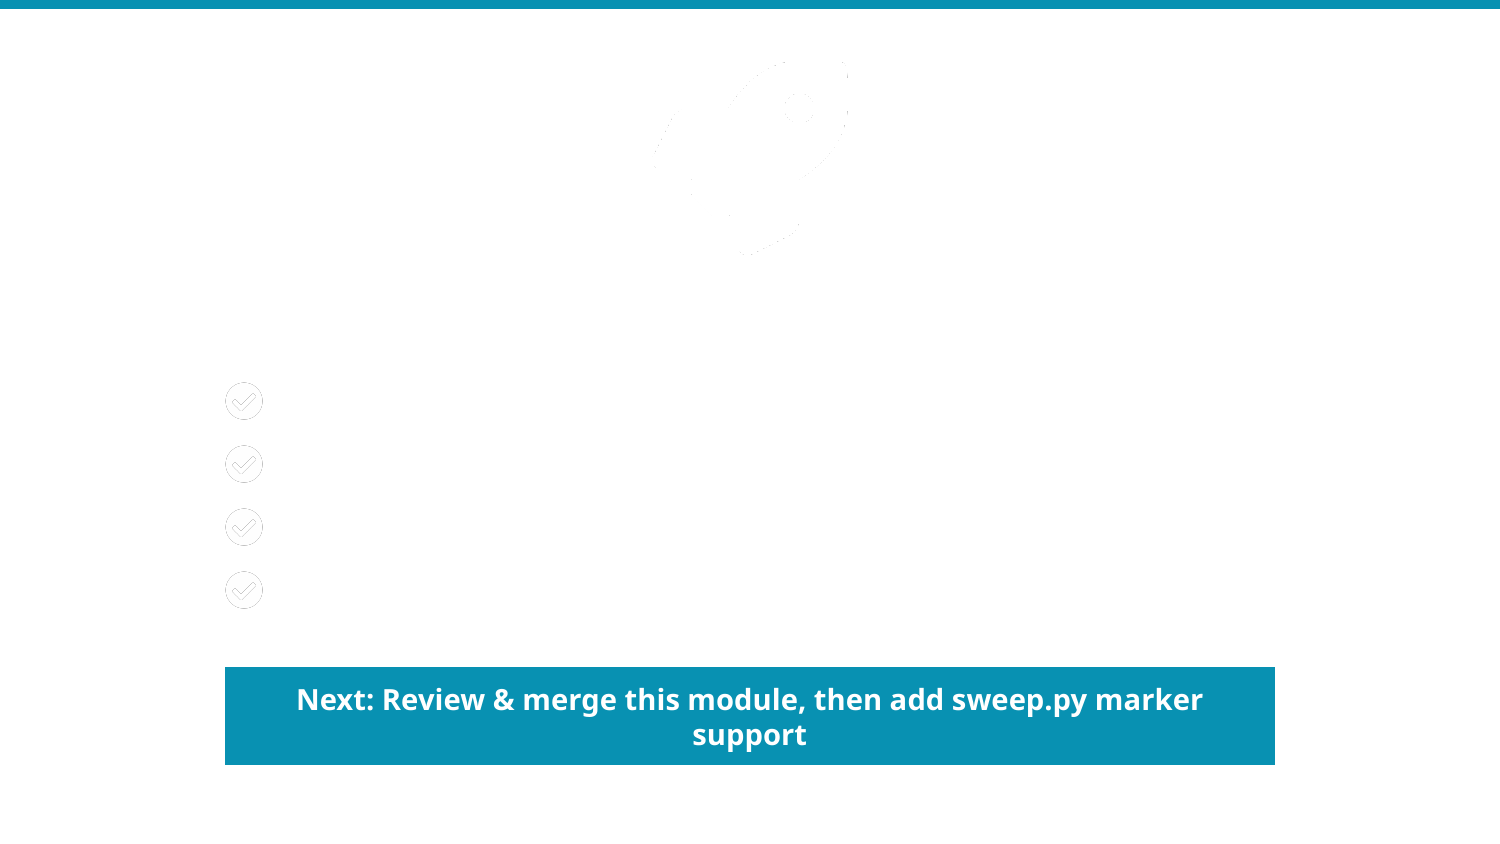

Summary & Next Steps
tfr_contrast.py implements the full Section 9 pipeline in 826 lines
Self-contained: no changes to existing code, no new dependencies
Backward compatible: works with your existing single-condition CSVs
Produces HTML report with TFR heatmaps, comparisons, and band time-courses
Next: Review & merge this module, then add sweep.py marker support